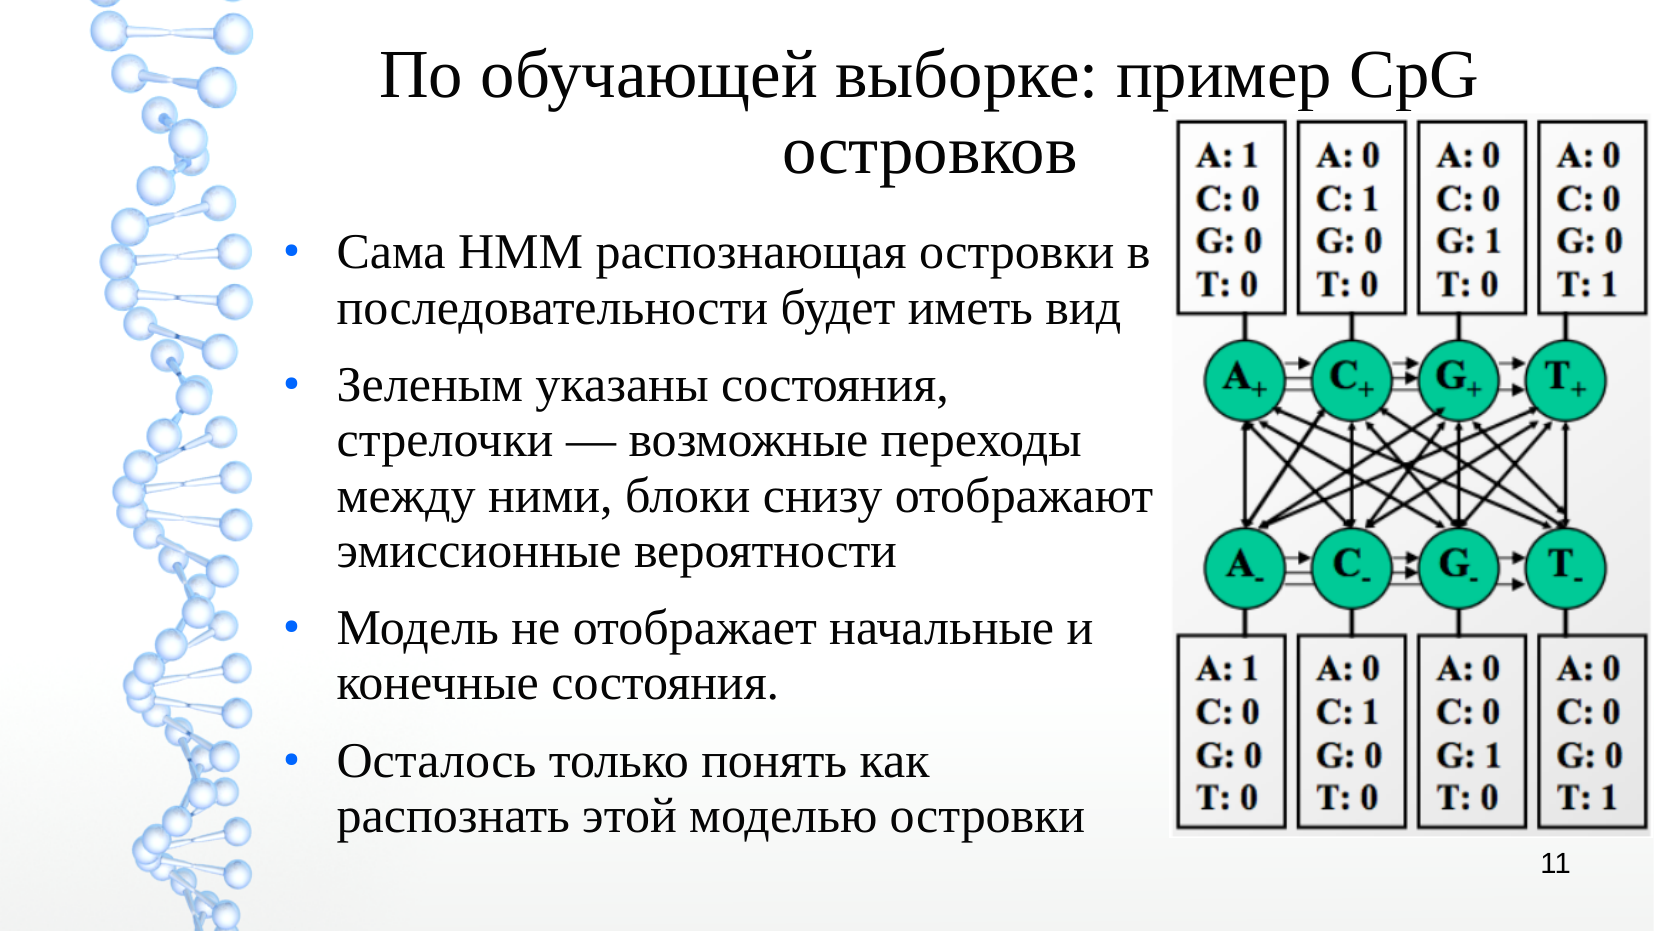

# По обучающей выборке: пример CpG островков
Сама HMM распознающая островки в последовательности будет иметь вид
Зеленым указаны состояния, стрелочки — возможные переходы между ними, блоки снизу отображают эмиссионные вероятности
Модель не отображает начальные и конечные состояния.
Осталось только понять как распознать этой моделью островки
11